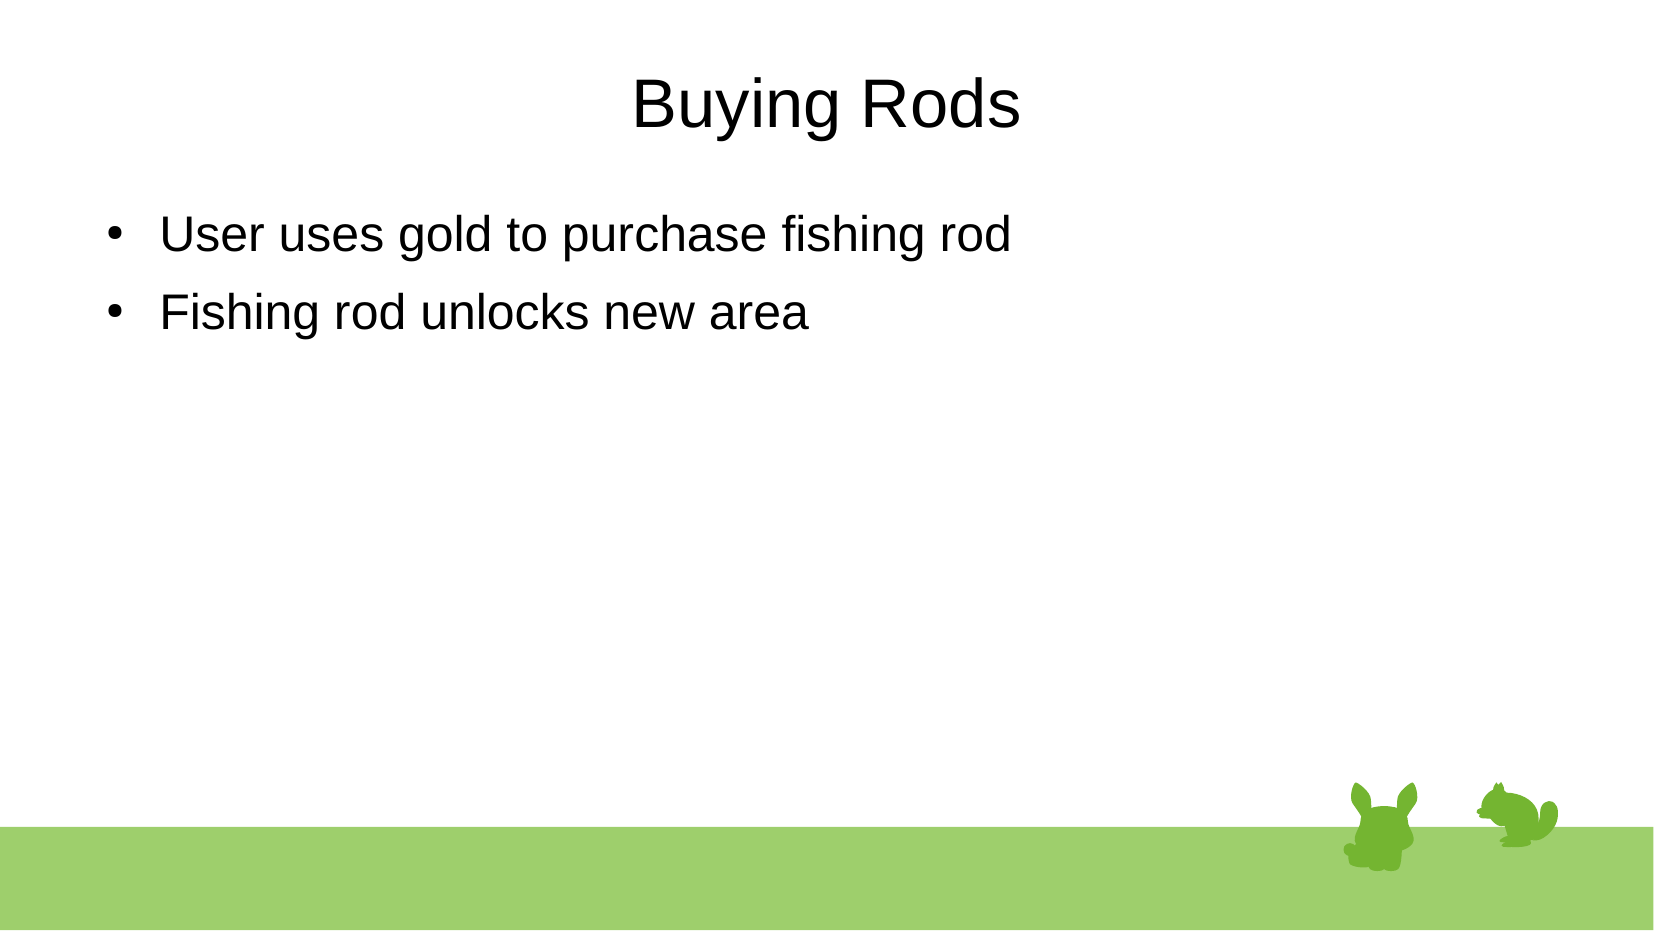

# Buying Rods
User uses gold to purchase fishing rod
Fishing rod unlocks new area